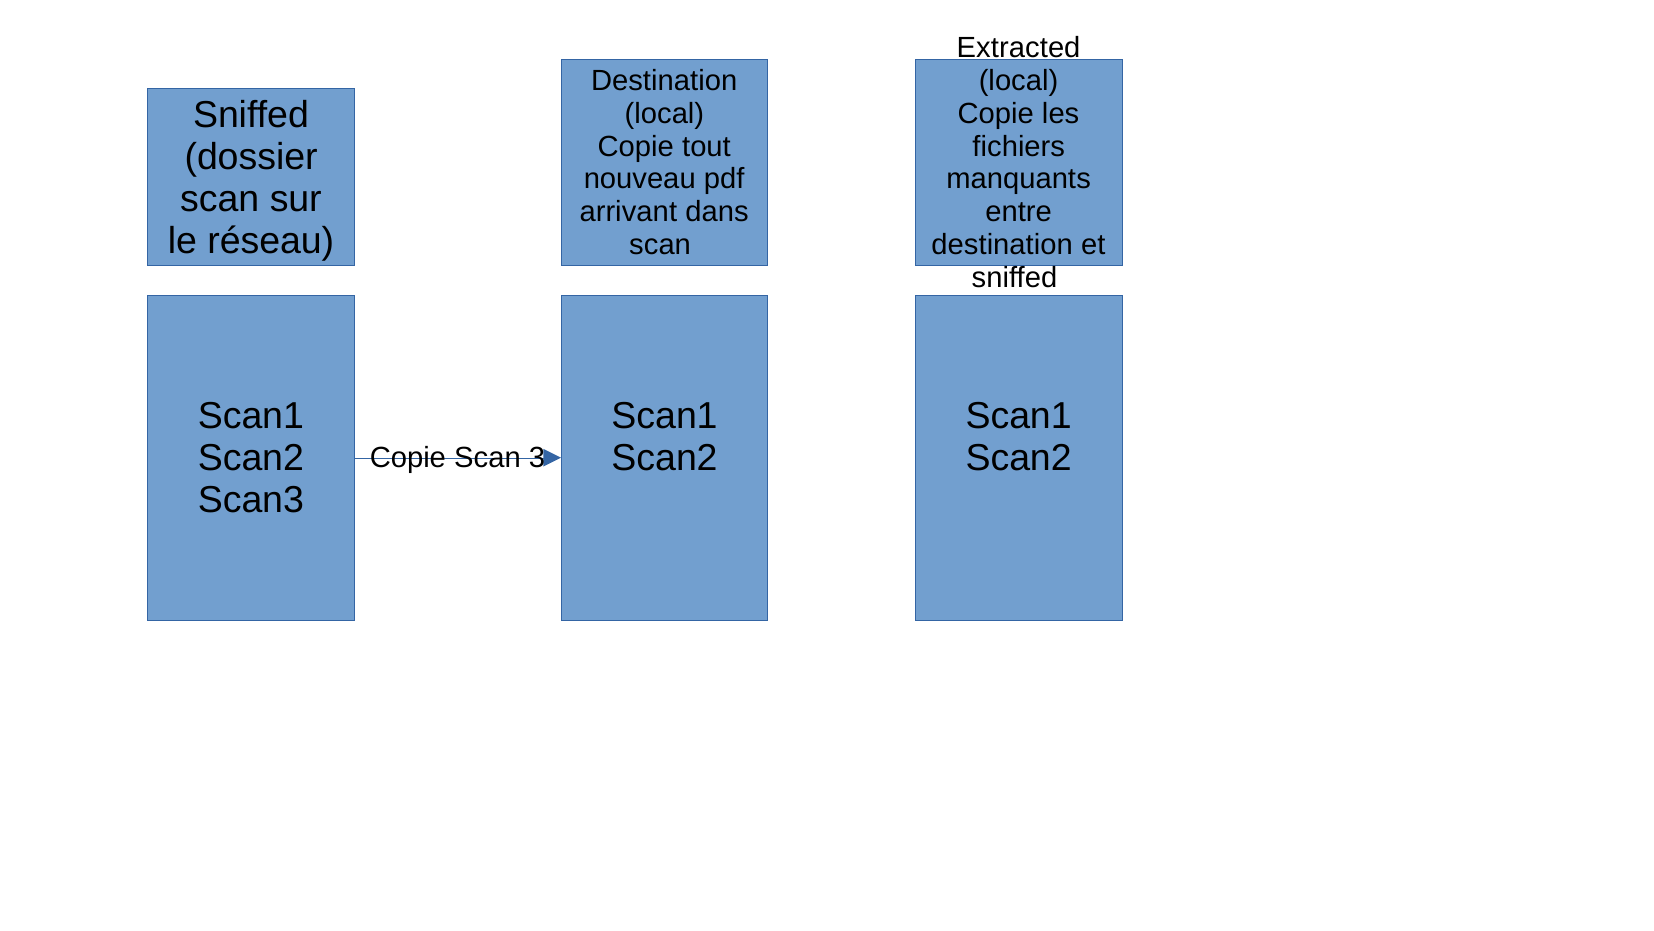

Destination (local)
Copie tout nouveau pdf arrivant dans scan
Extracted (local)
Copie les fichiers manquants entre destination et sniffed
Sniffed (dossier scan sur le réseau)
Scan1
Scan2
Scan3
Scan1
Scan2
Scan1
Scan2